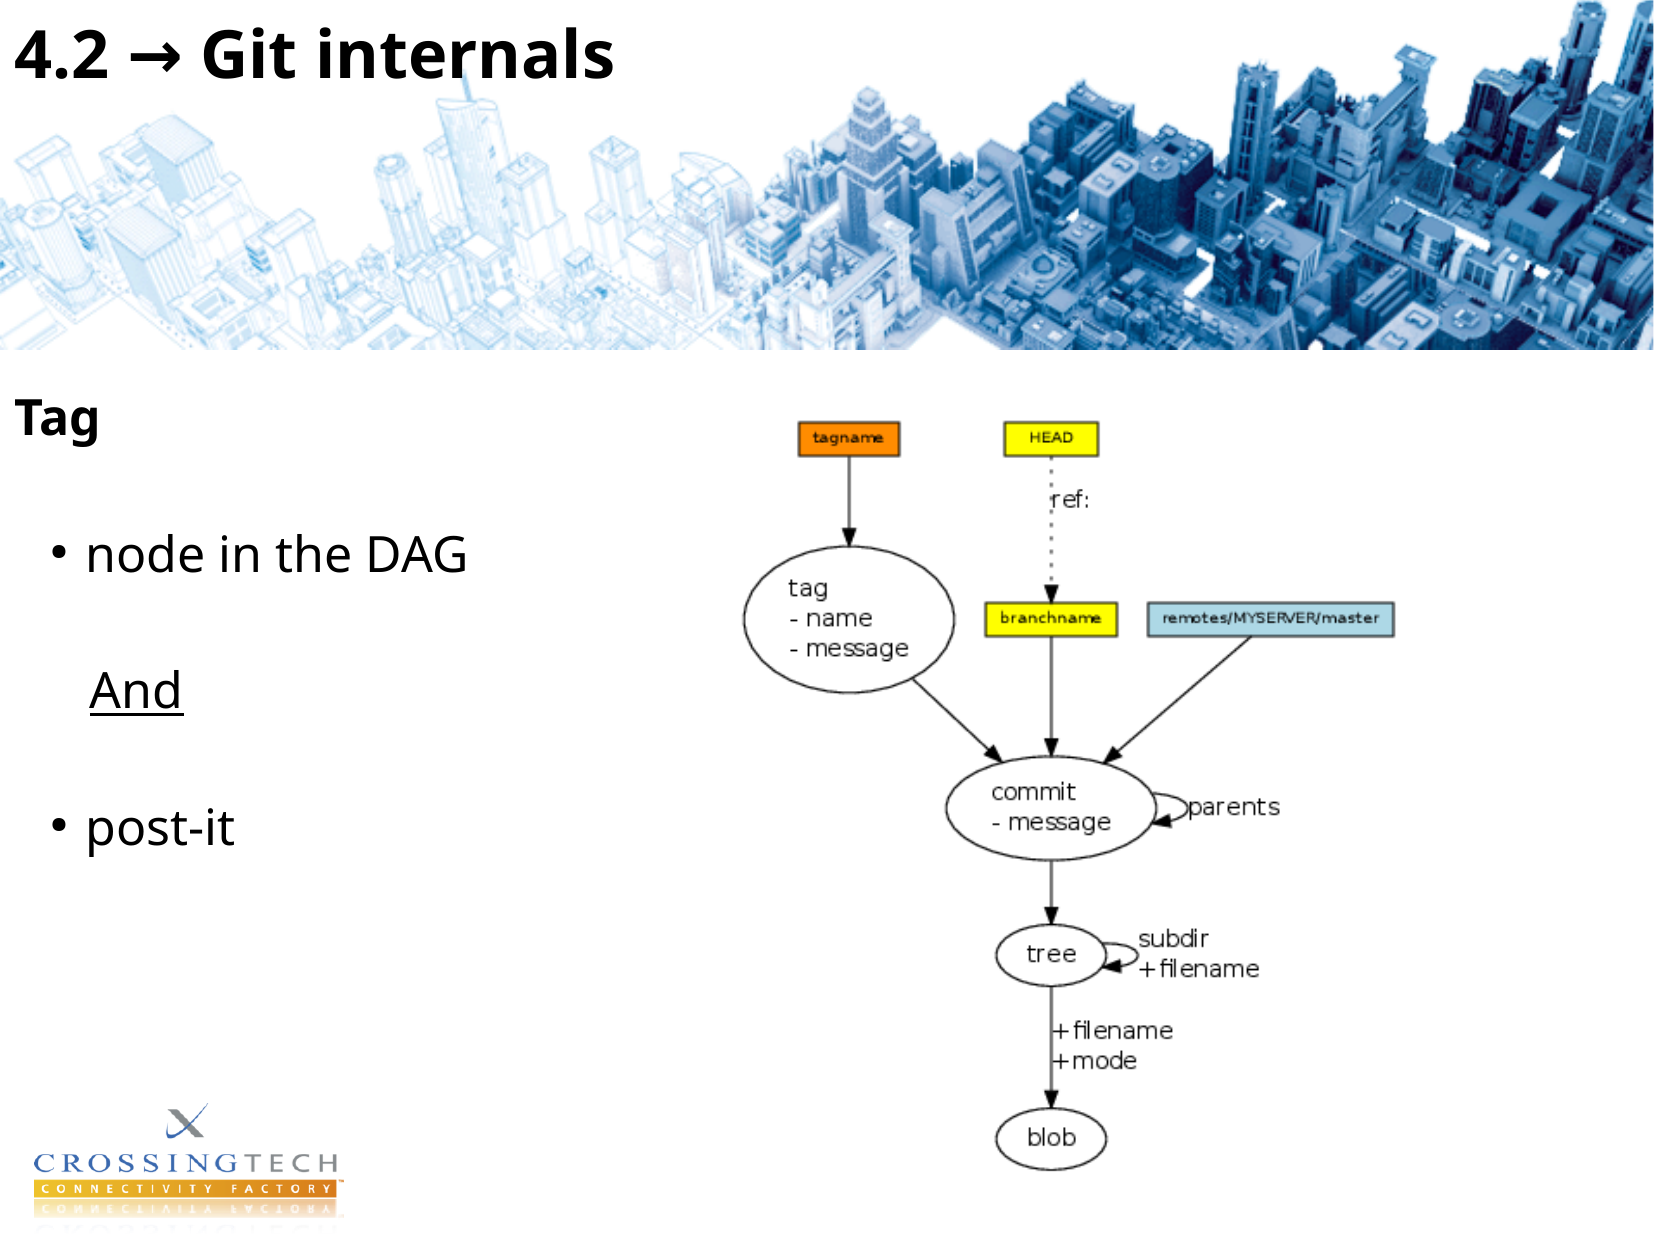

4.2 → Git internals
Tag
node in the DAG
	And
post-it